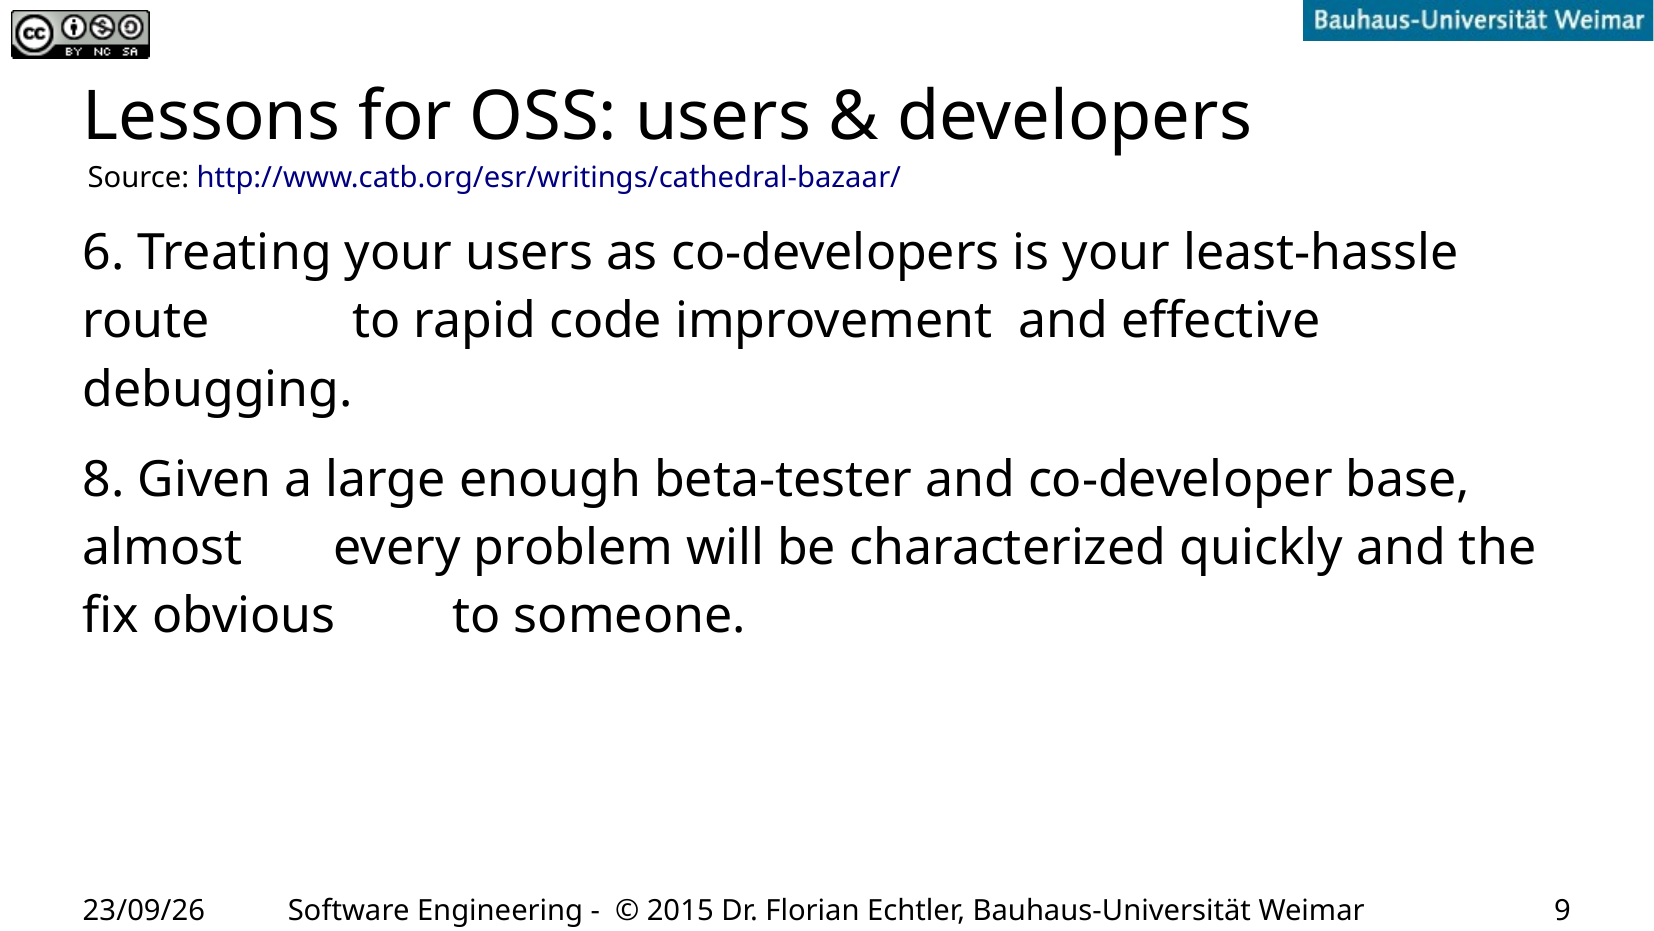

# Lessons for OSS: users & developers
Source: http://www.catb.org/esr/writings/cathedral-bazaar/
6. Treating your users as co-developers is your least-hassle route to rapid code improvement and effective debugging.
8. Given a large enough beta-tester and co-developer base, almost every problem will be characterized quickly and the fix obvious to someone.
Software Engineering - © 2015 Dr. Florian Echtler, Bauhaus-Universität Weimar
9